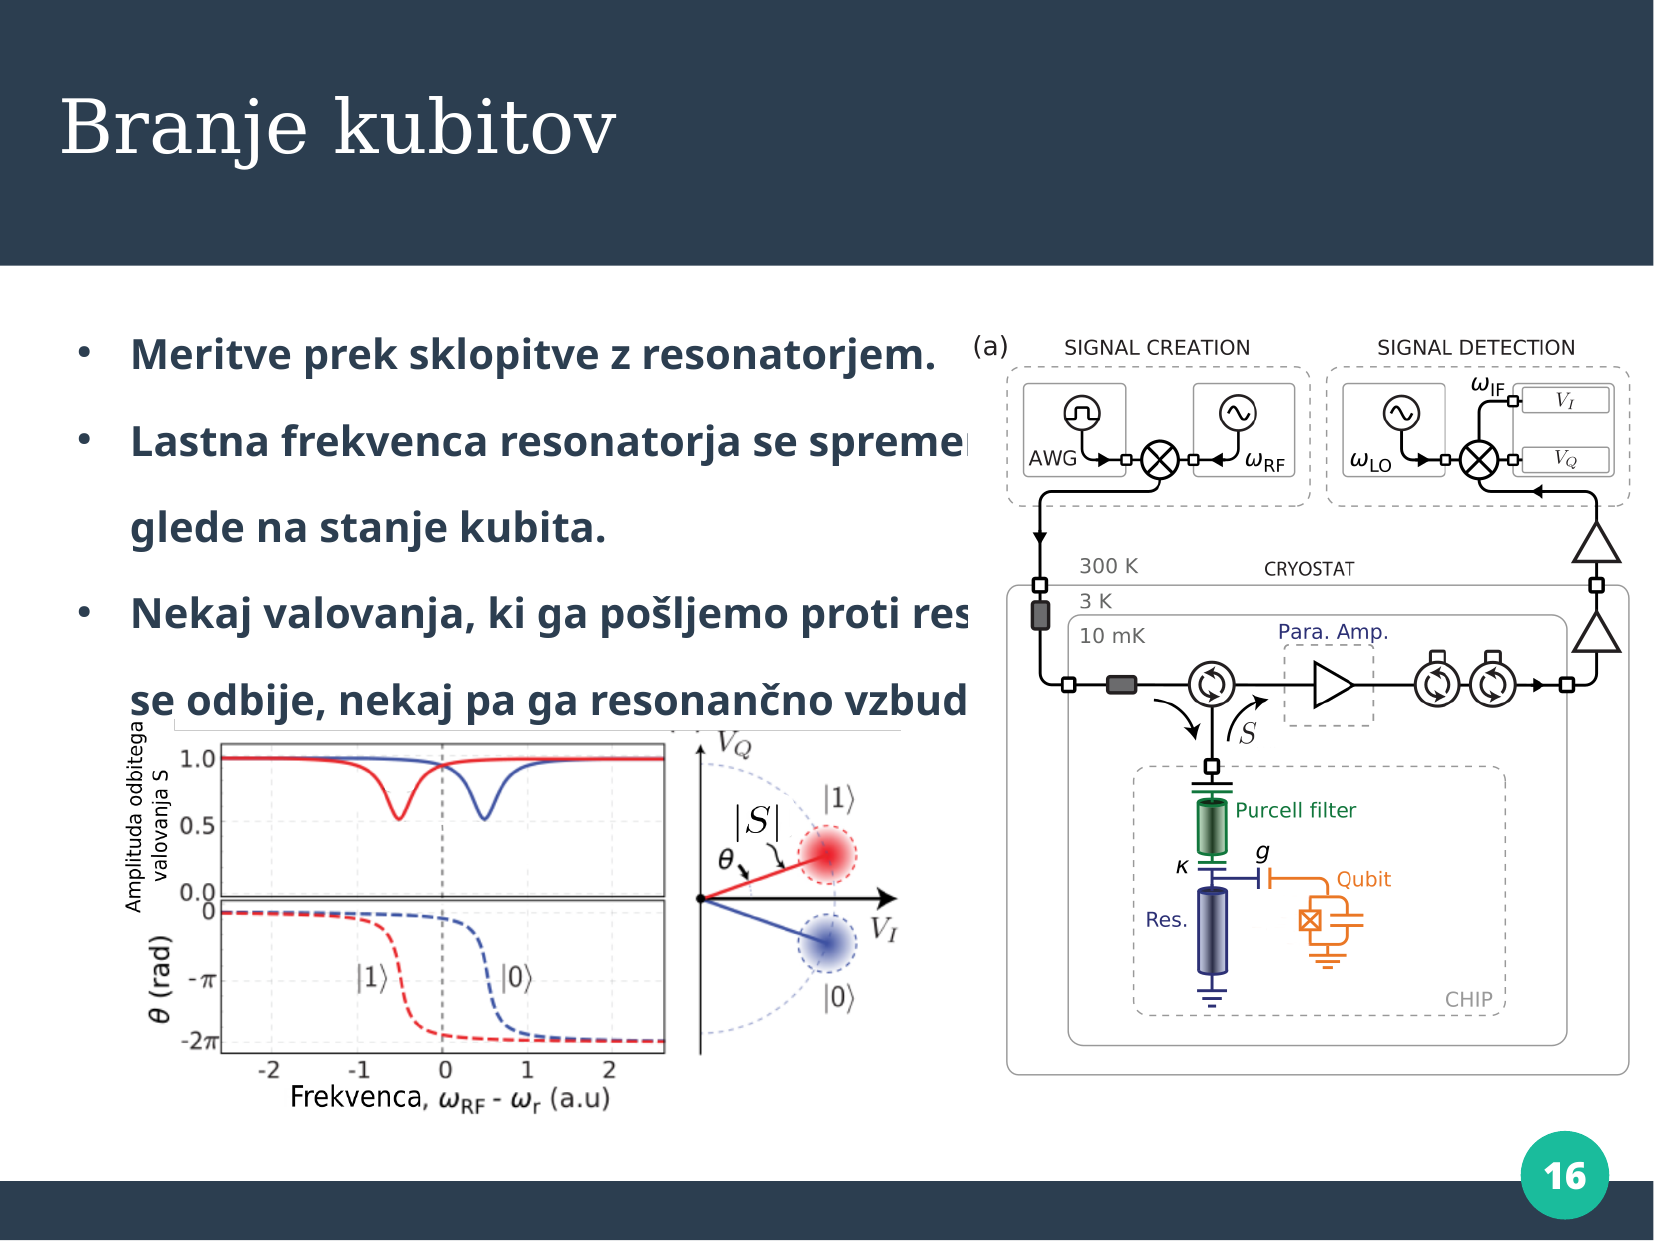

# Branje kubitov
Meritve prek sklopitve z resonatorjem.
Lastna frekvenca resonatorja se spremeni
glede na stanje kubita.
Nekaj valovanja, ki ga pošljemo proti resonatorju
se odbije, nekaj pa ga resonančno vzbudi.
16